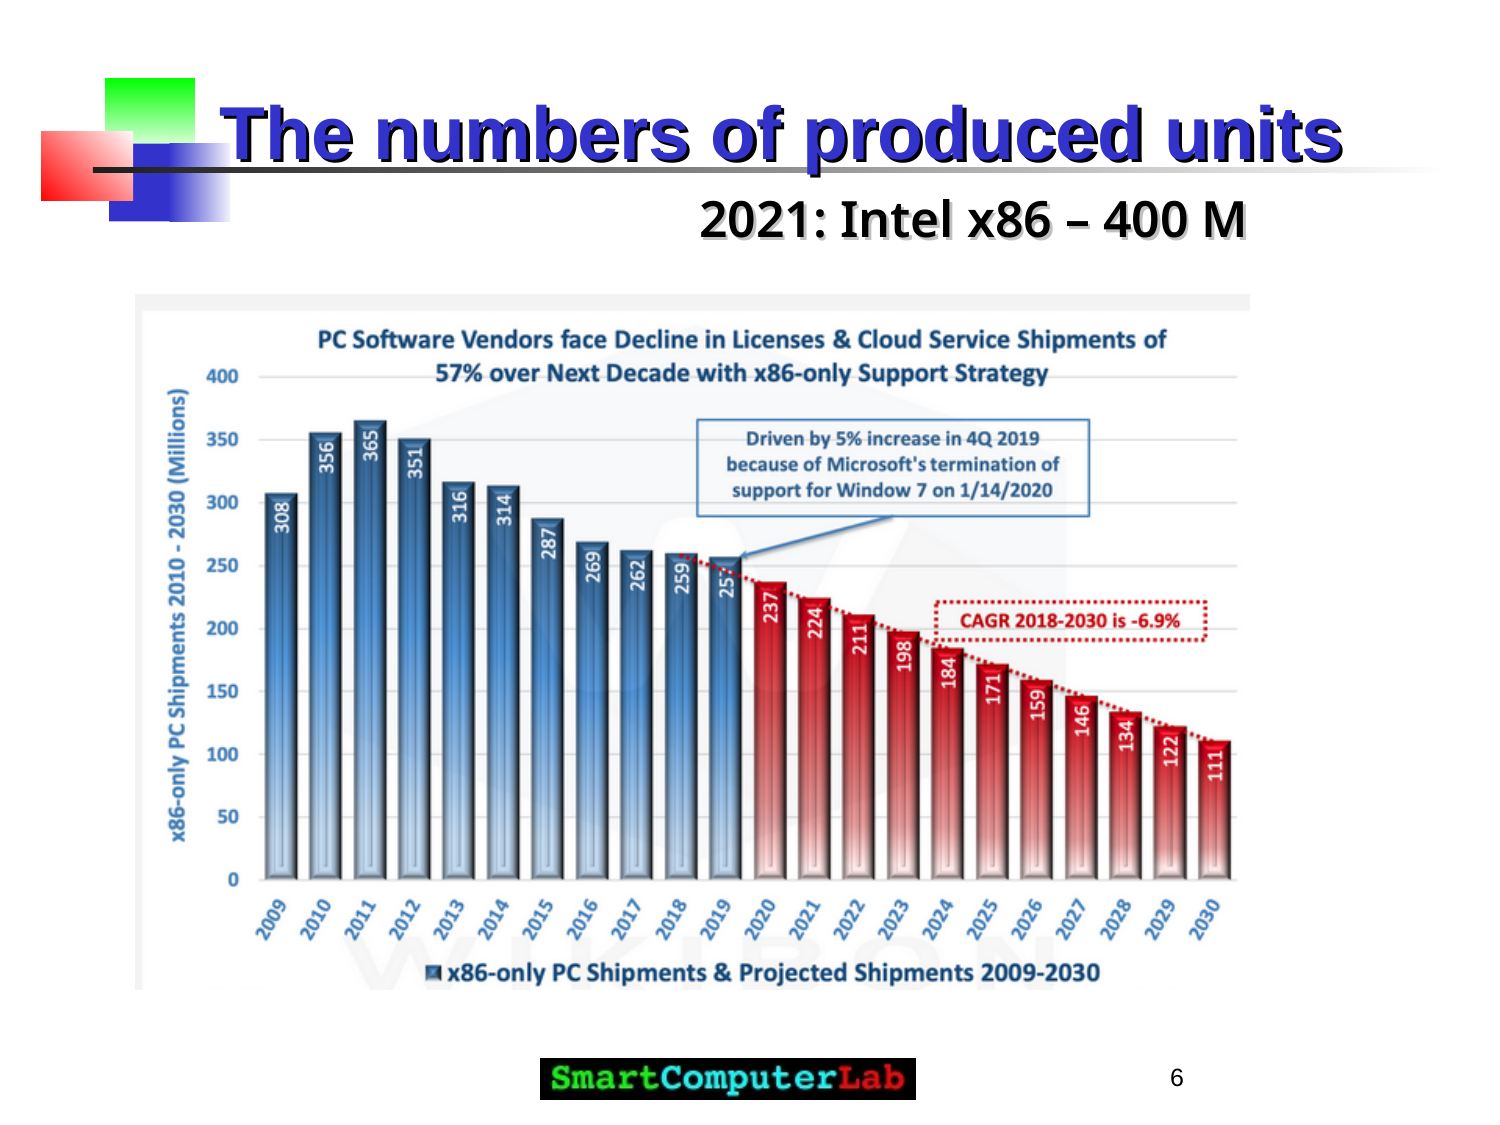

# The numbers of produced units
 2021: Intel x86 – 400 M
6